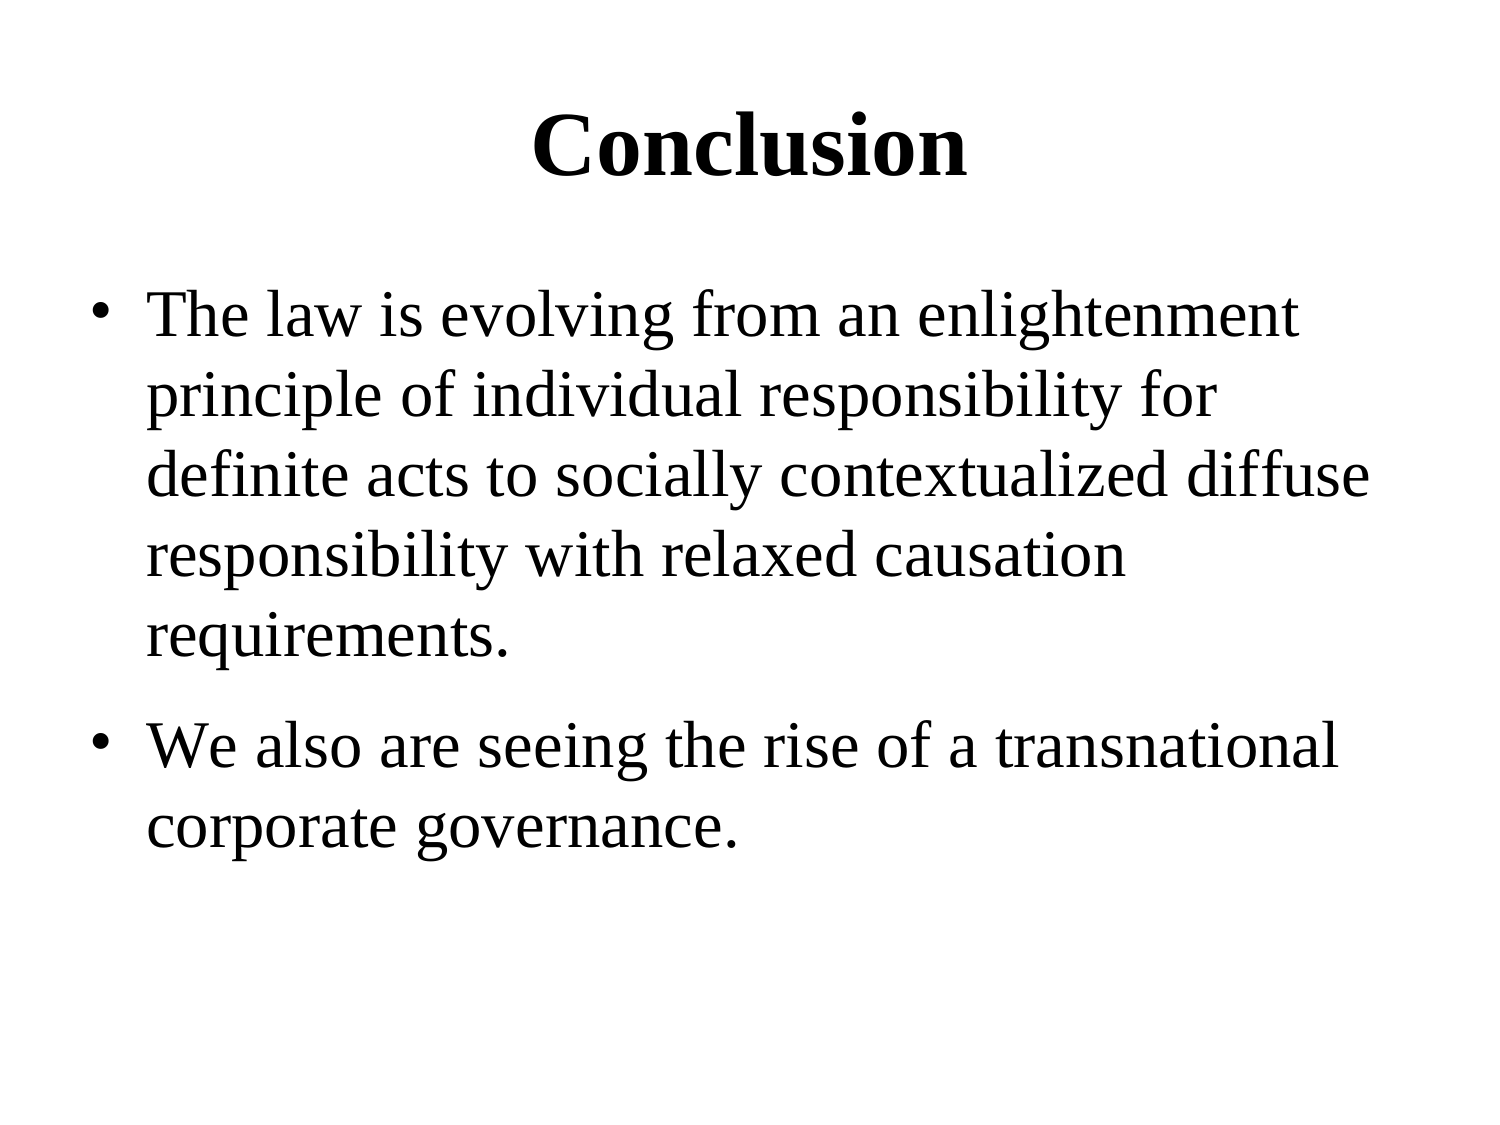

# Conclusion
The law is evolving from an enlightenment principle of individual responsibility for definite acts to socially contextualized diffuse responsibility with relaxed causation requirements.
We also are seeing the rise of a transnational corporate governance.